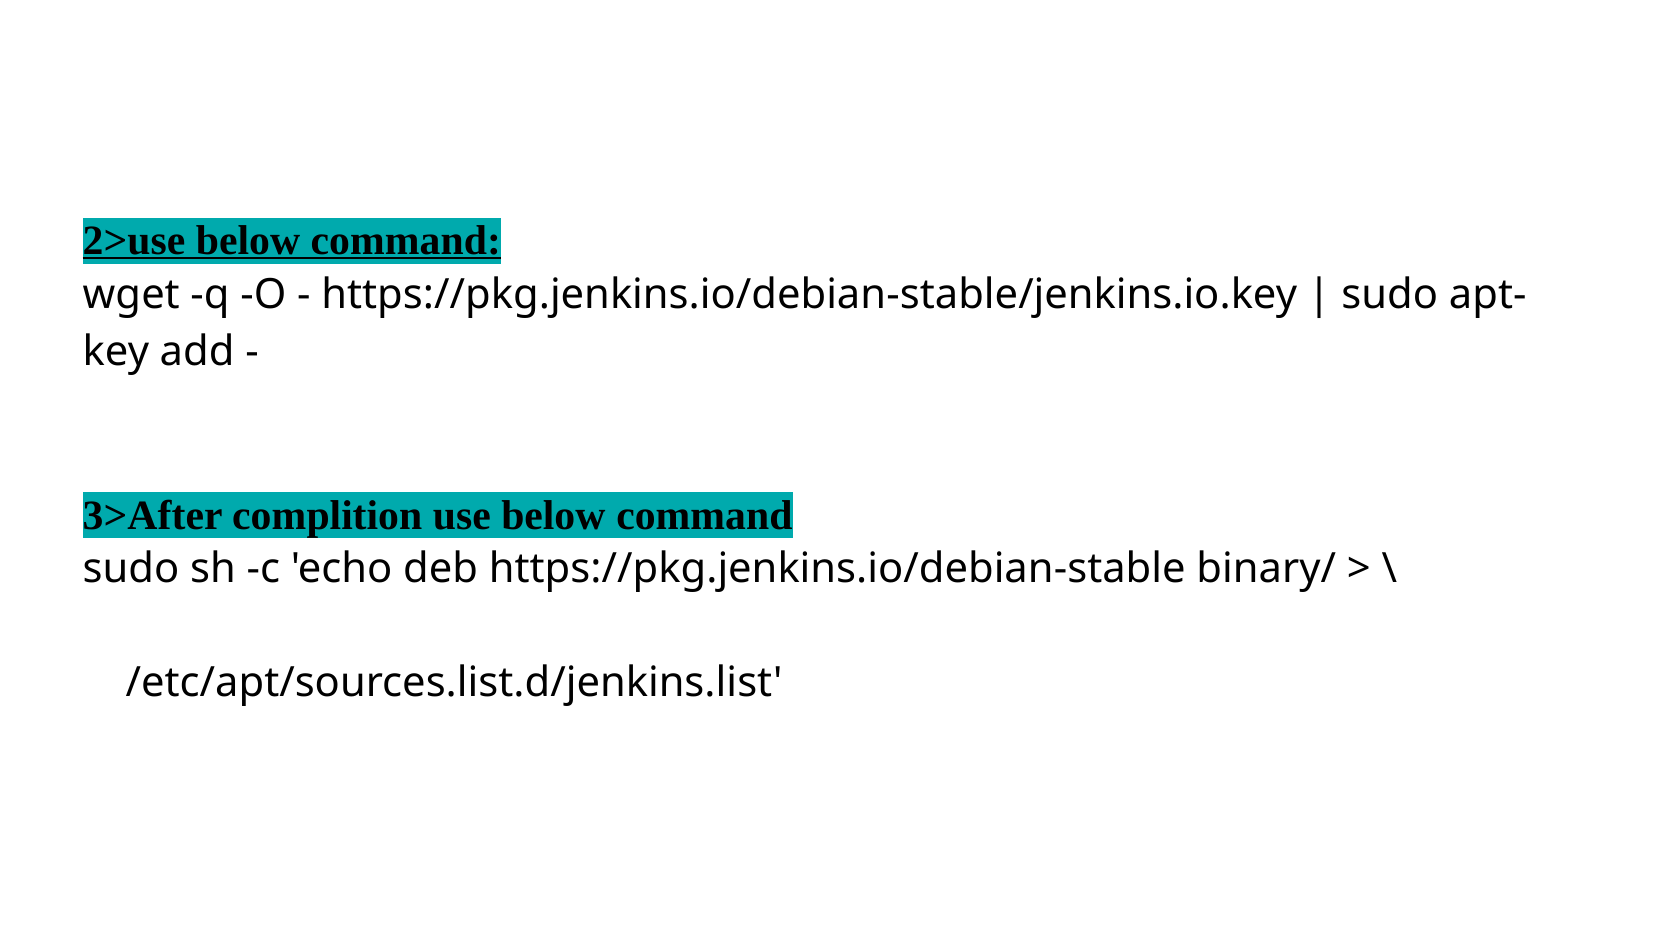

# 2>use below command:
wget -q -O - https://pkg.jenkins.io/debian-stable/jenkins.io.key | sudo apt-key add -
3>After complition use below command
sudo sh -c 'echo deb https://pkg.jenkins.io/debian-stable binary/ > \
 /etc/apt/sources.list.d/jenkins.list'